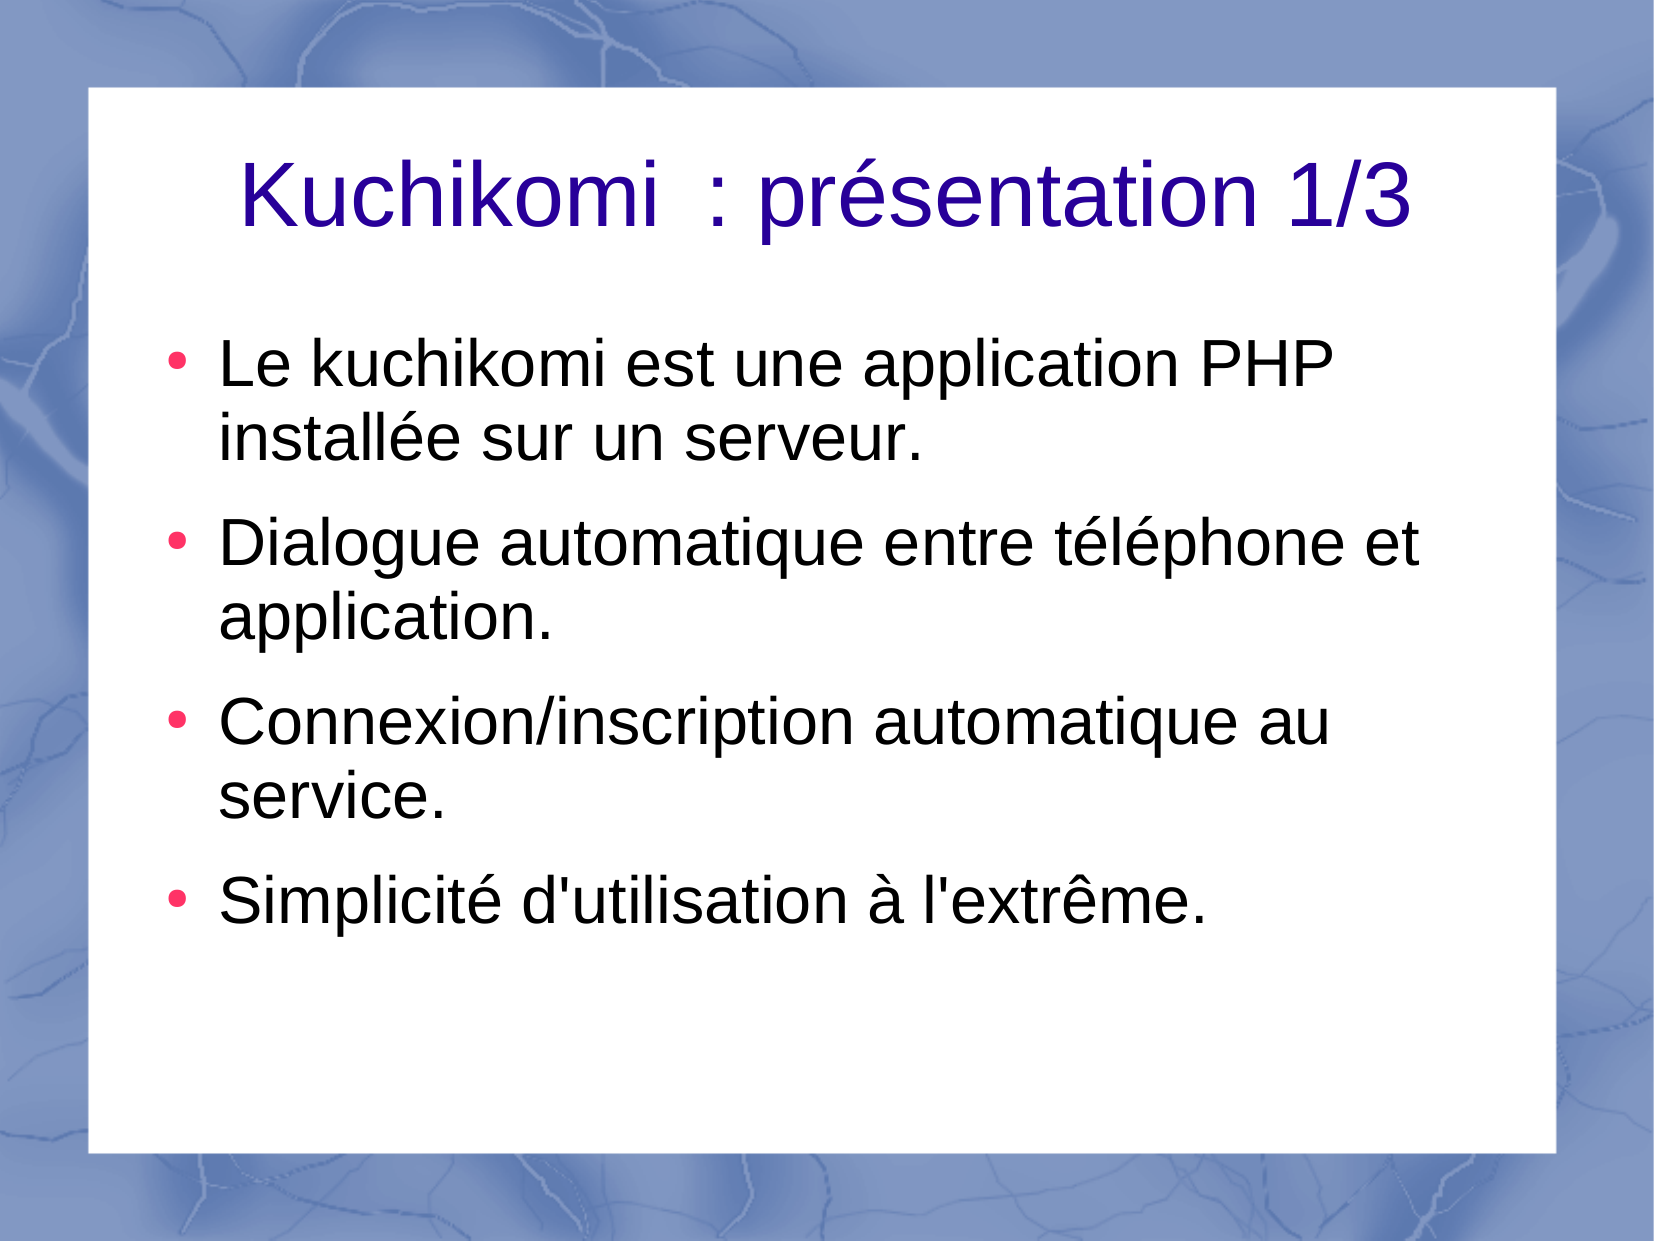

# Kuchikomi  : présentation 1/3
Le kuchikomi est une application PHP installée sur un serveur.
Dialogue automatique entre téléphone et application.
Connexion/inscription automatique au service.
Simplicité d'utilisation à l'extrême.